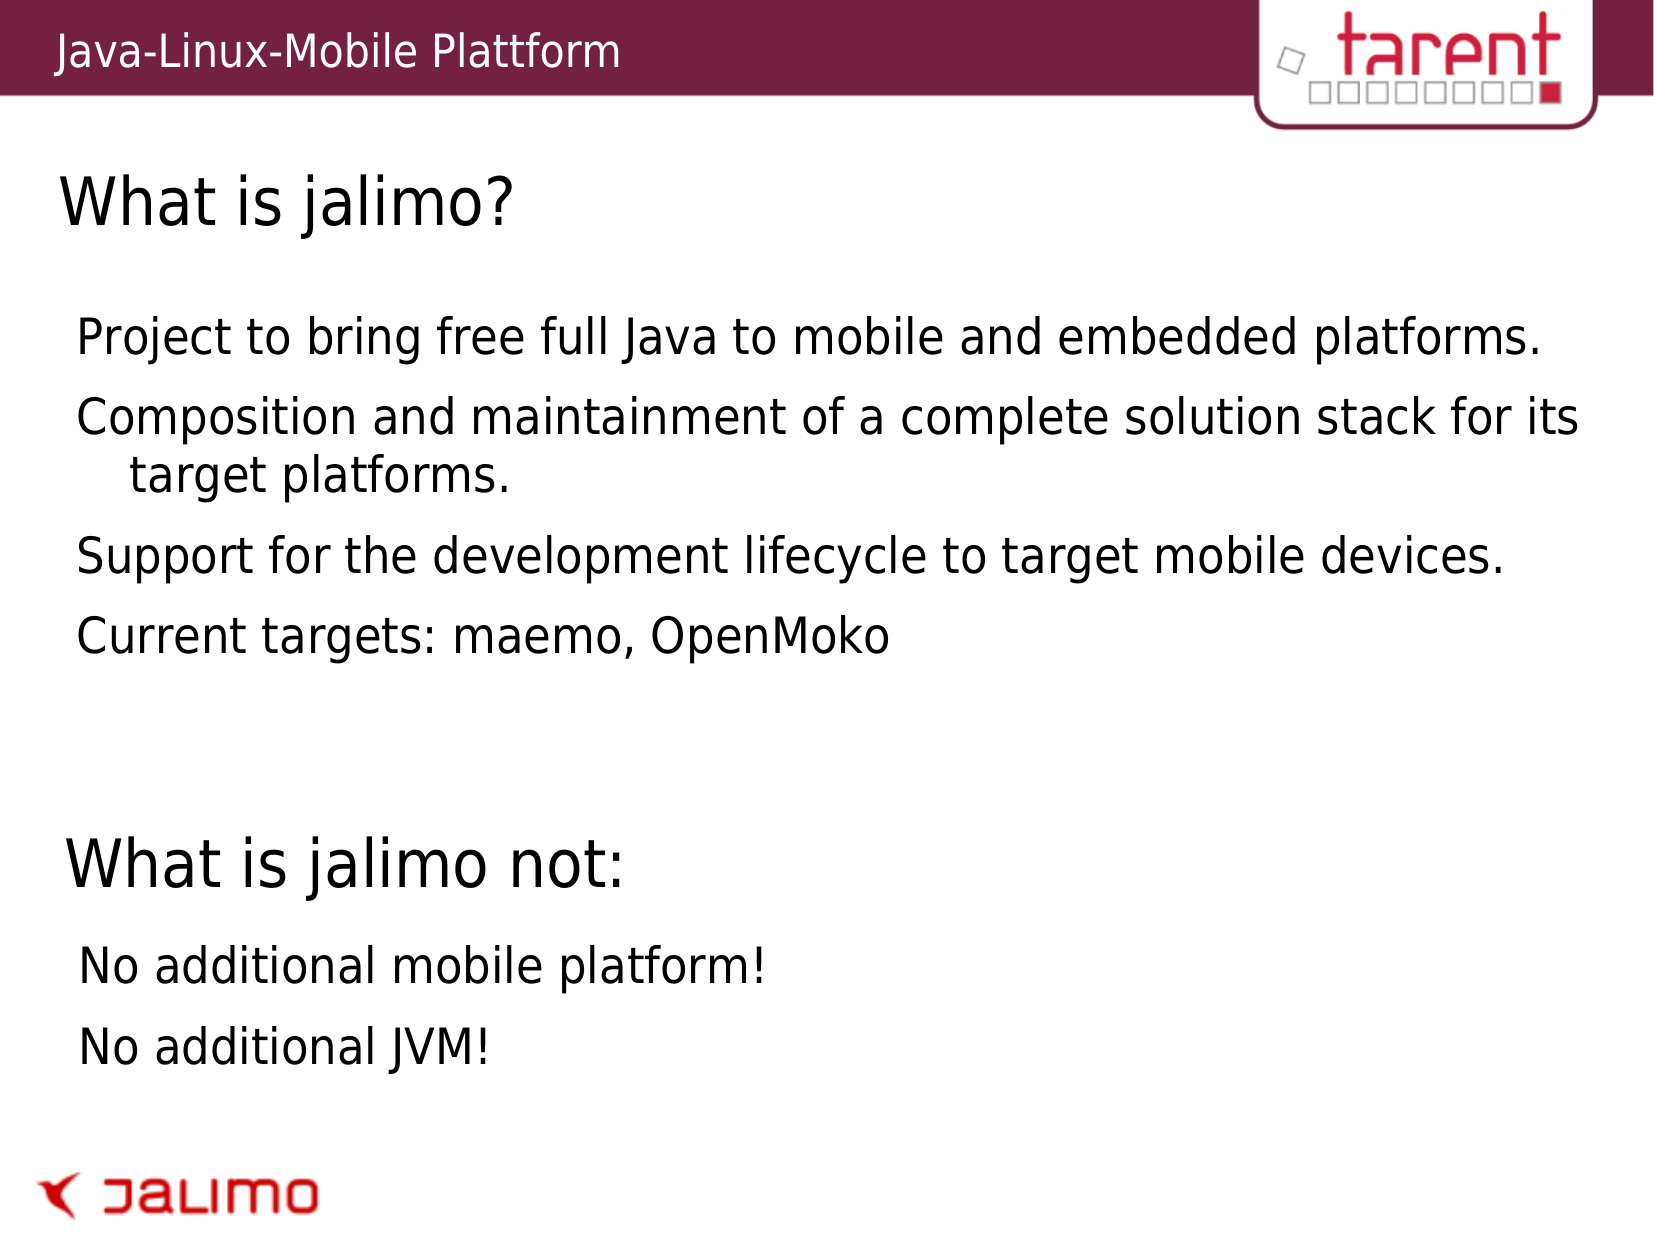

# What is jalimo?
Project to bring free full Java to mobile and embedded platforms.
Composition and maintainment of a complete solution stack for its target platforms.
Support for the development lifecycle to target mobile devices.
Current targets: maemo, OpenMoko
What is jalimo not:
No additional mobile platform!
No additional JVM!